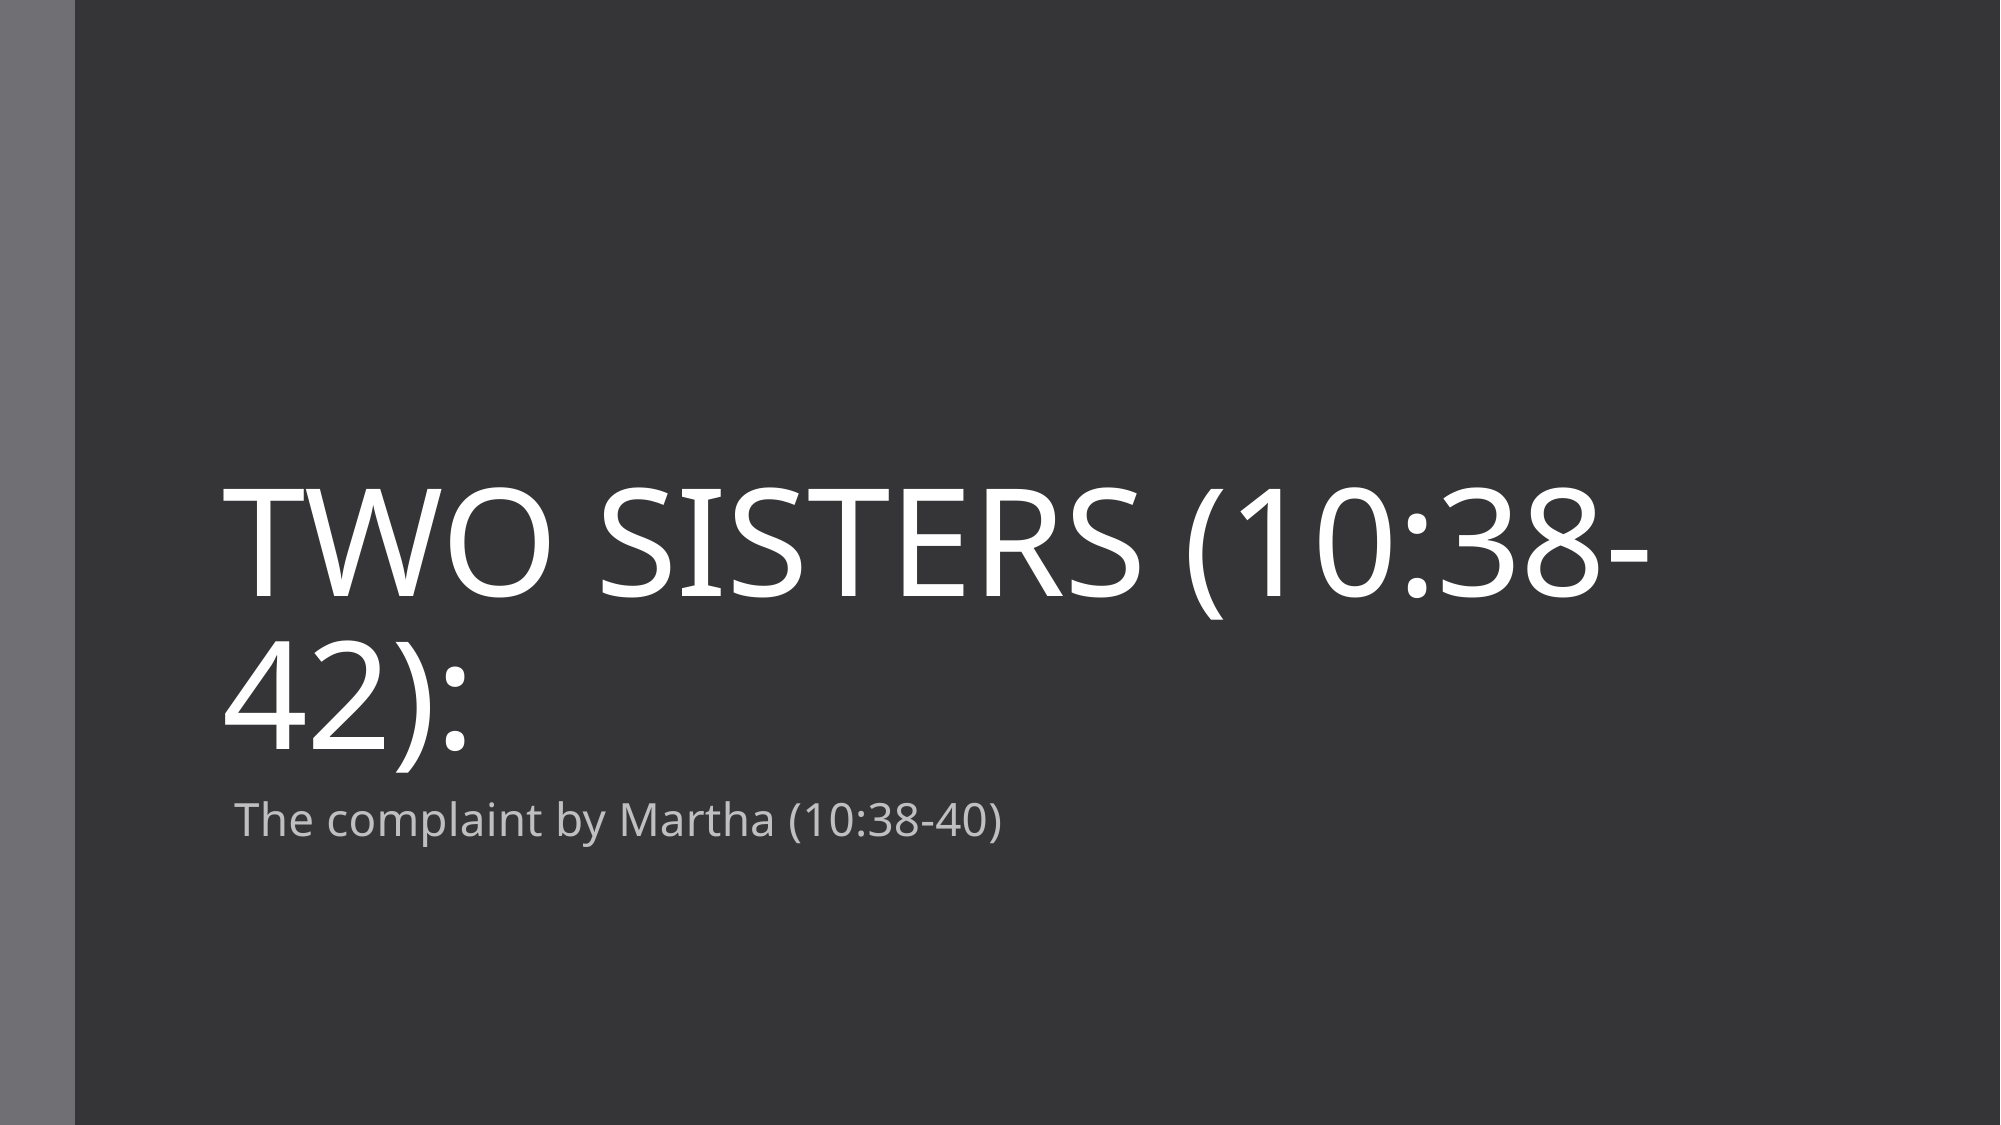

# TWO SISTERS (10:38-42):
 The complaint by Martha (10:38-40)